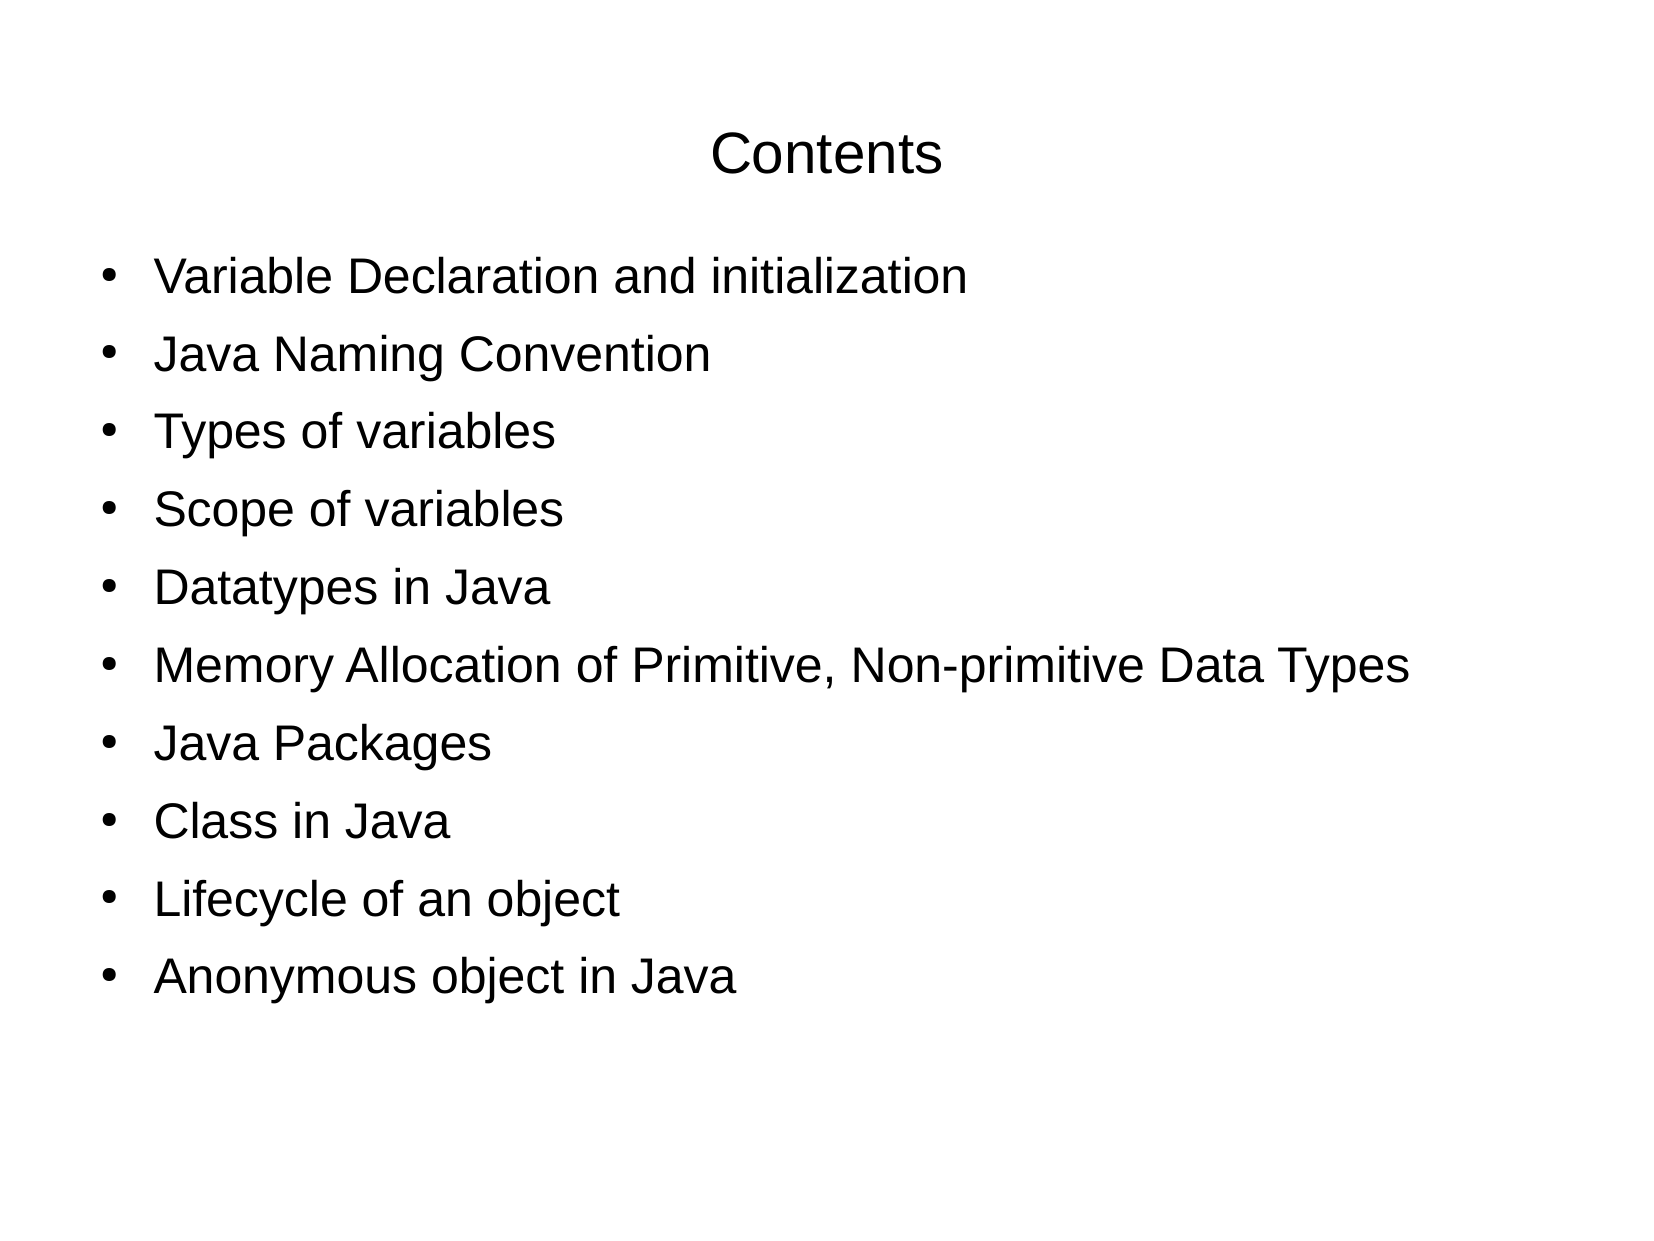

# Contents
Variable Declaration and initialization
Java Naming Convention
Types of variables
Scope of variables
Datatypes in Java
Memory Allocation of Primitive, Non-primitive Data Types
Java Packages
Class in Java
Lifecycle of an object
Anonymous object in Java